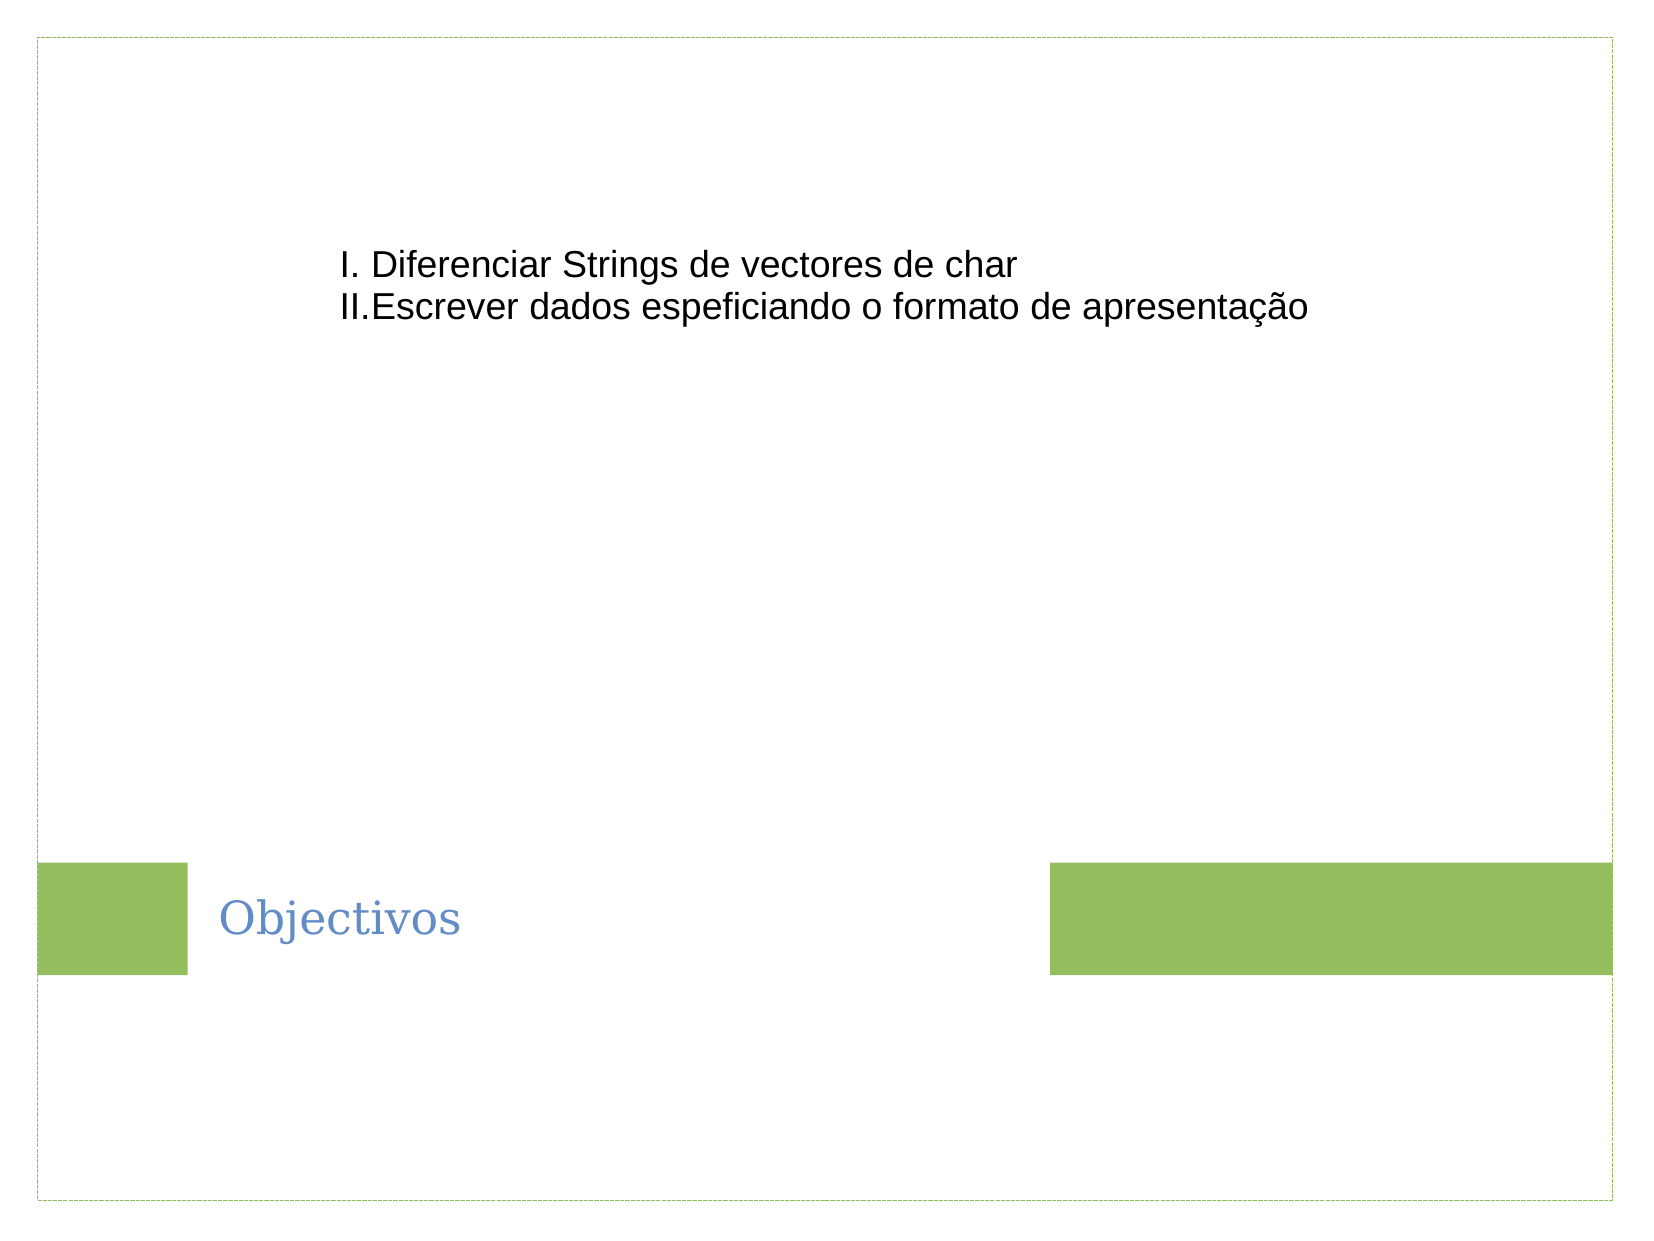

Diferenciar Strings de vectores de char
Escrever dados espeficiando o formato de apresentação
Objectivos